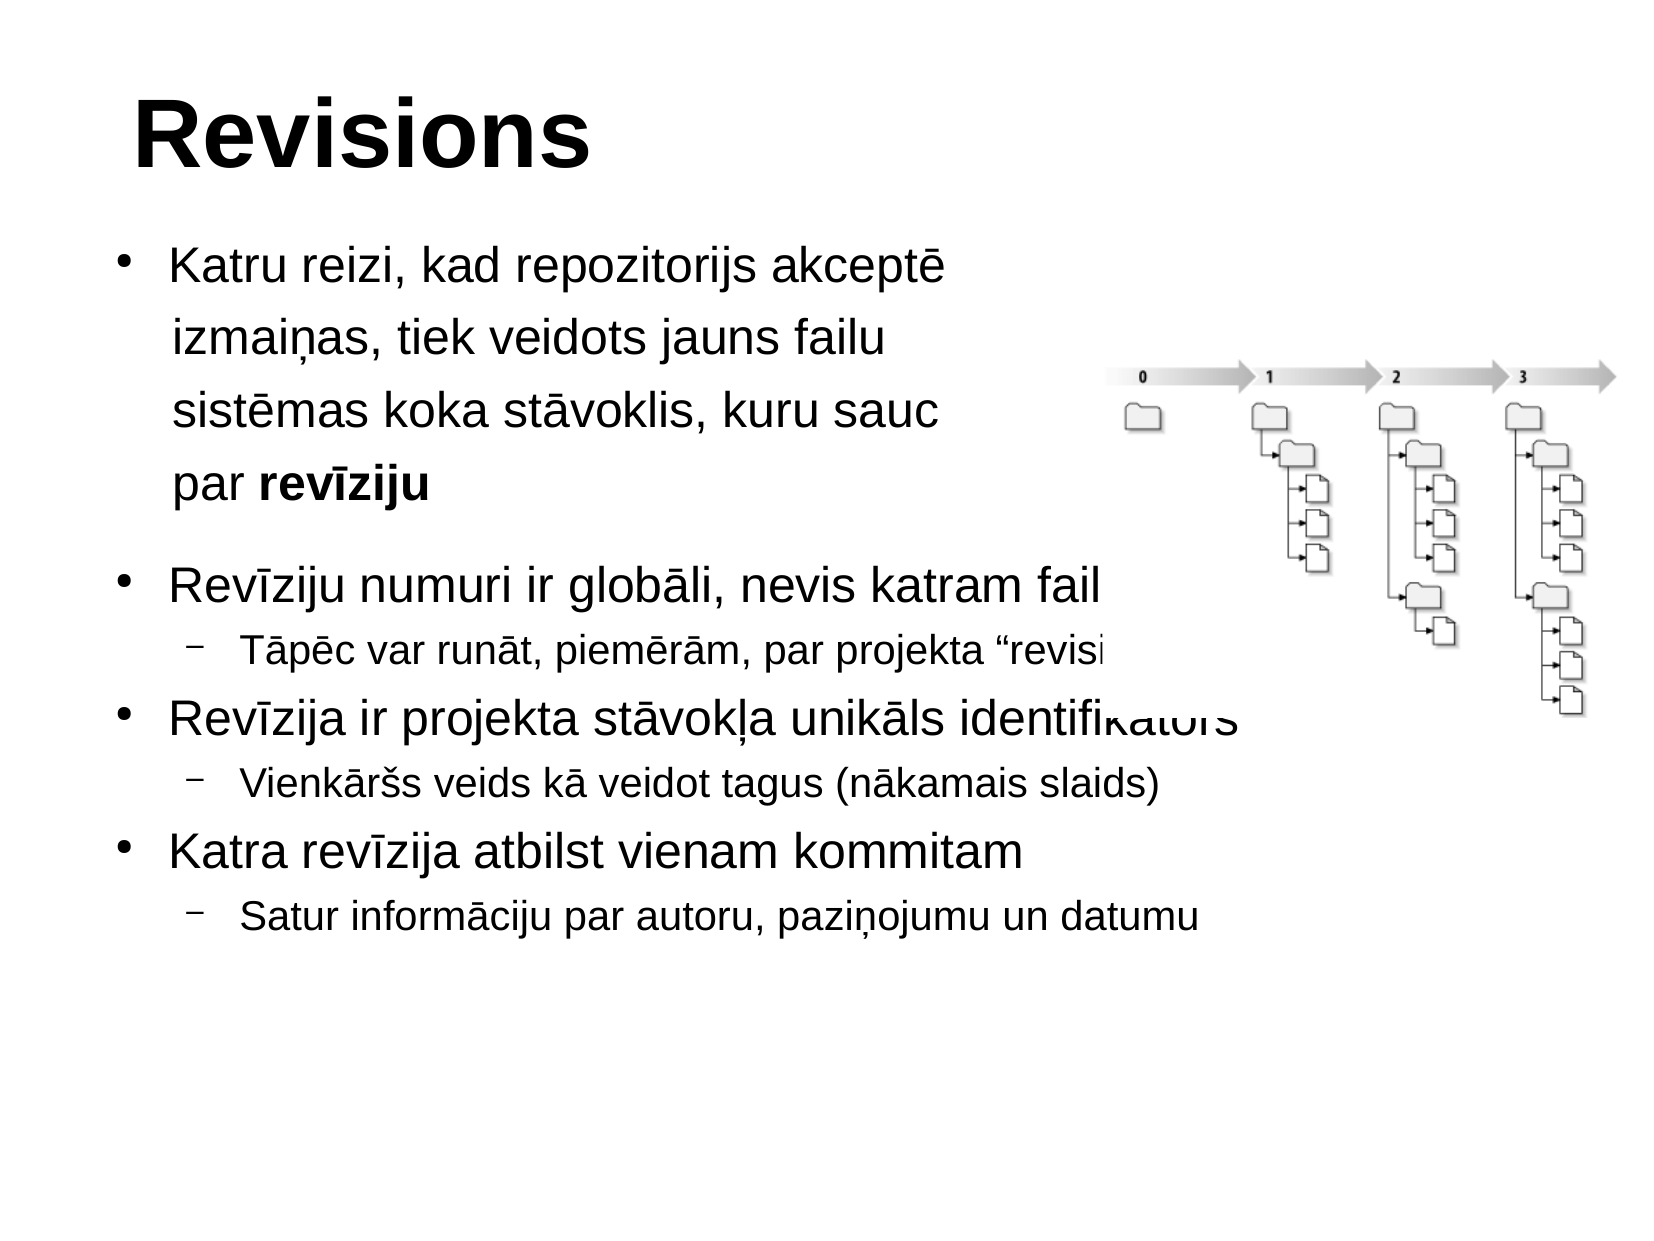

# Revisions
Katru reizi, kad repozitorijs akceptē
	izmaiņas, tiek veidots jauns failu
	sistēmas koka stāvoklis, kuru sauc
	par revīziju
Revīziju numuri ir globāli, nevis katram failam atsevišķi
Tāpēc var runāt, piemērām, par projekta “revision 2524”
Revīzija ir projekta stāvokļa unikāls identifikators
Vienkāršs veids kā veidot tagus (nākamais slaids)
Katra revīzija atbilst vienam kommitam
Satur informāciju par autoru, paziņojumu un datumu